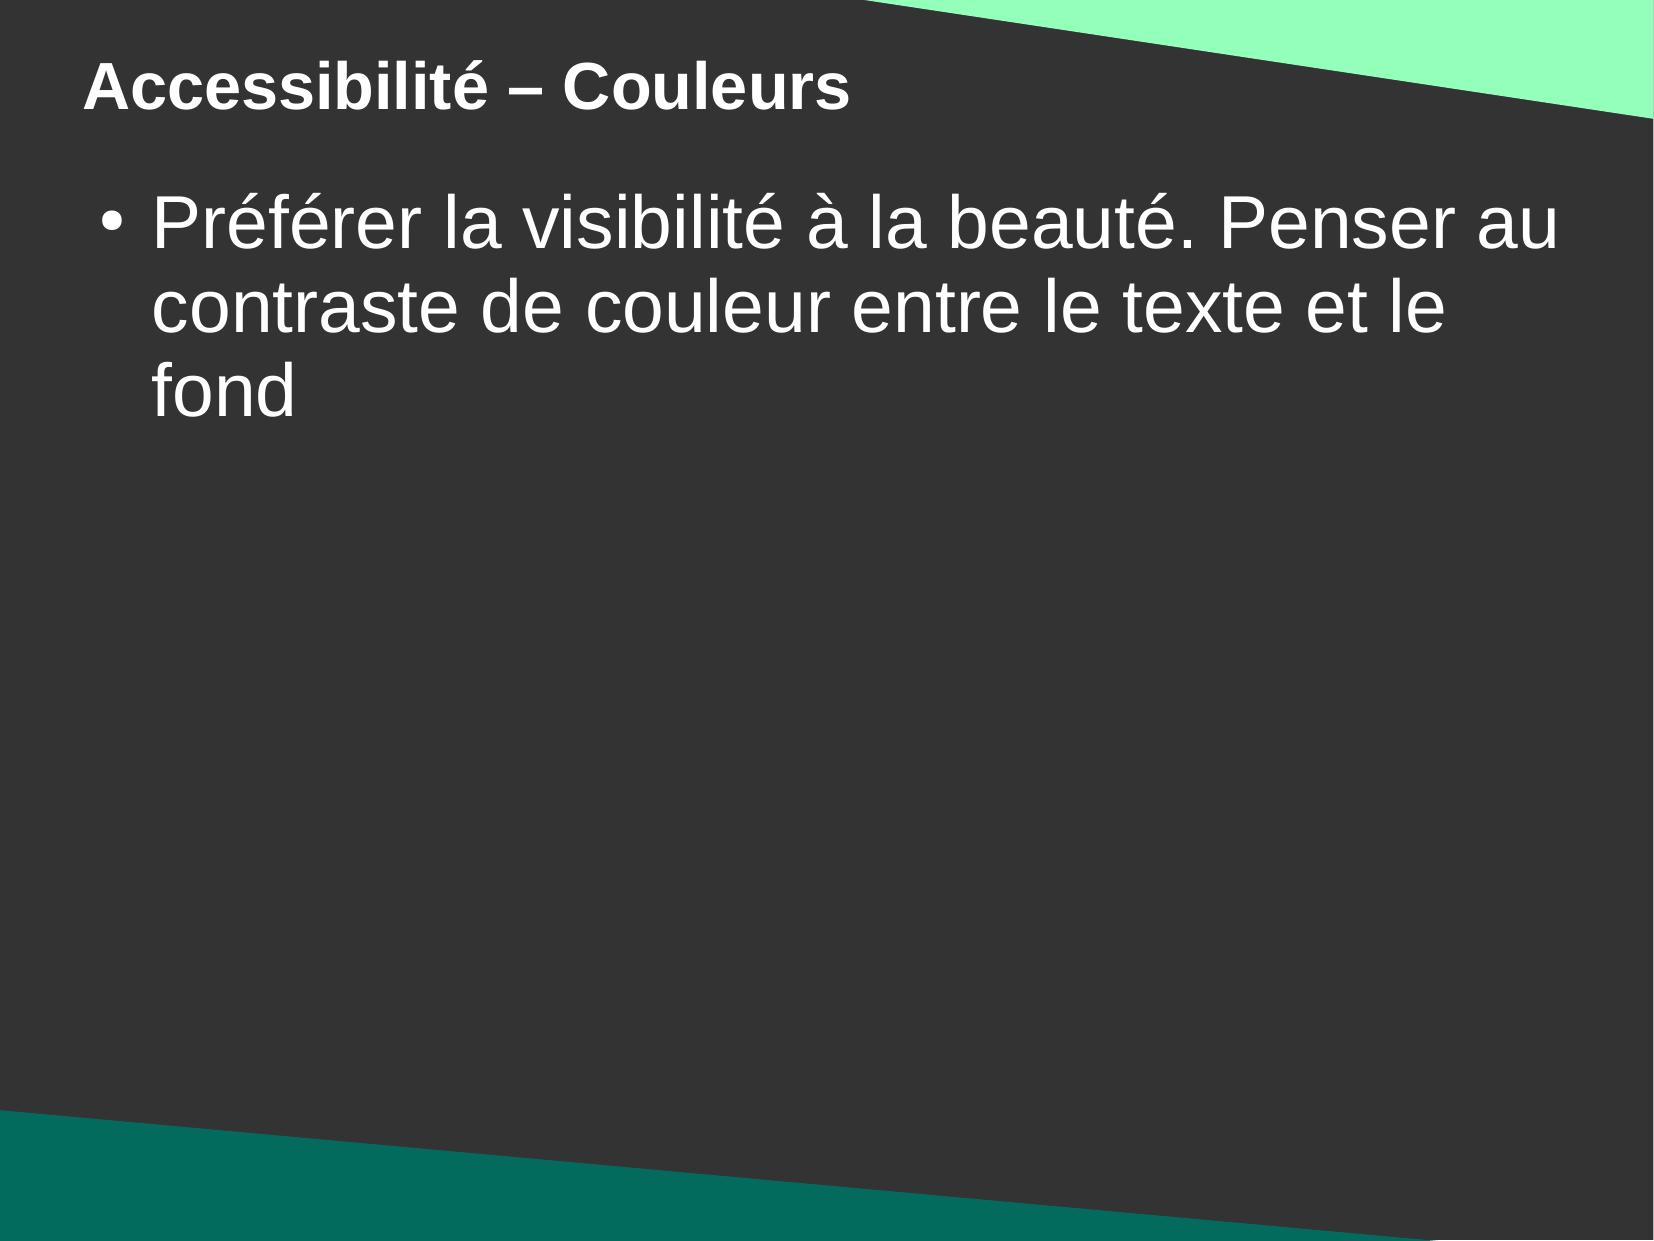

# Accessibilité – Couleurs
Préférer la visibilité à la beauté. Penser au contraste de couleur entre le texte et le fond